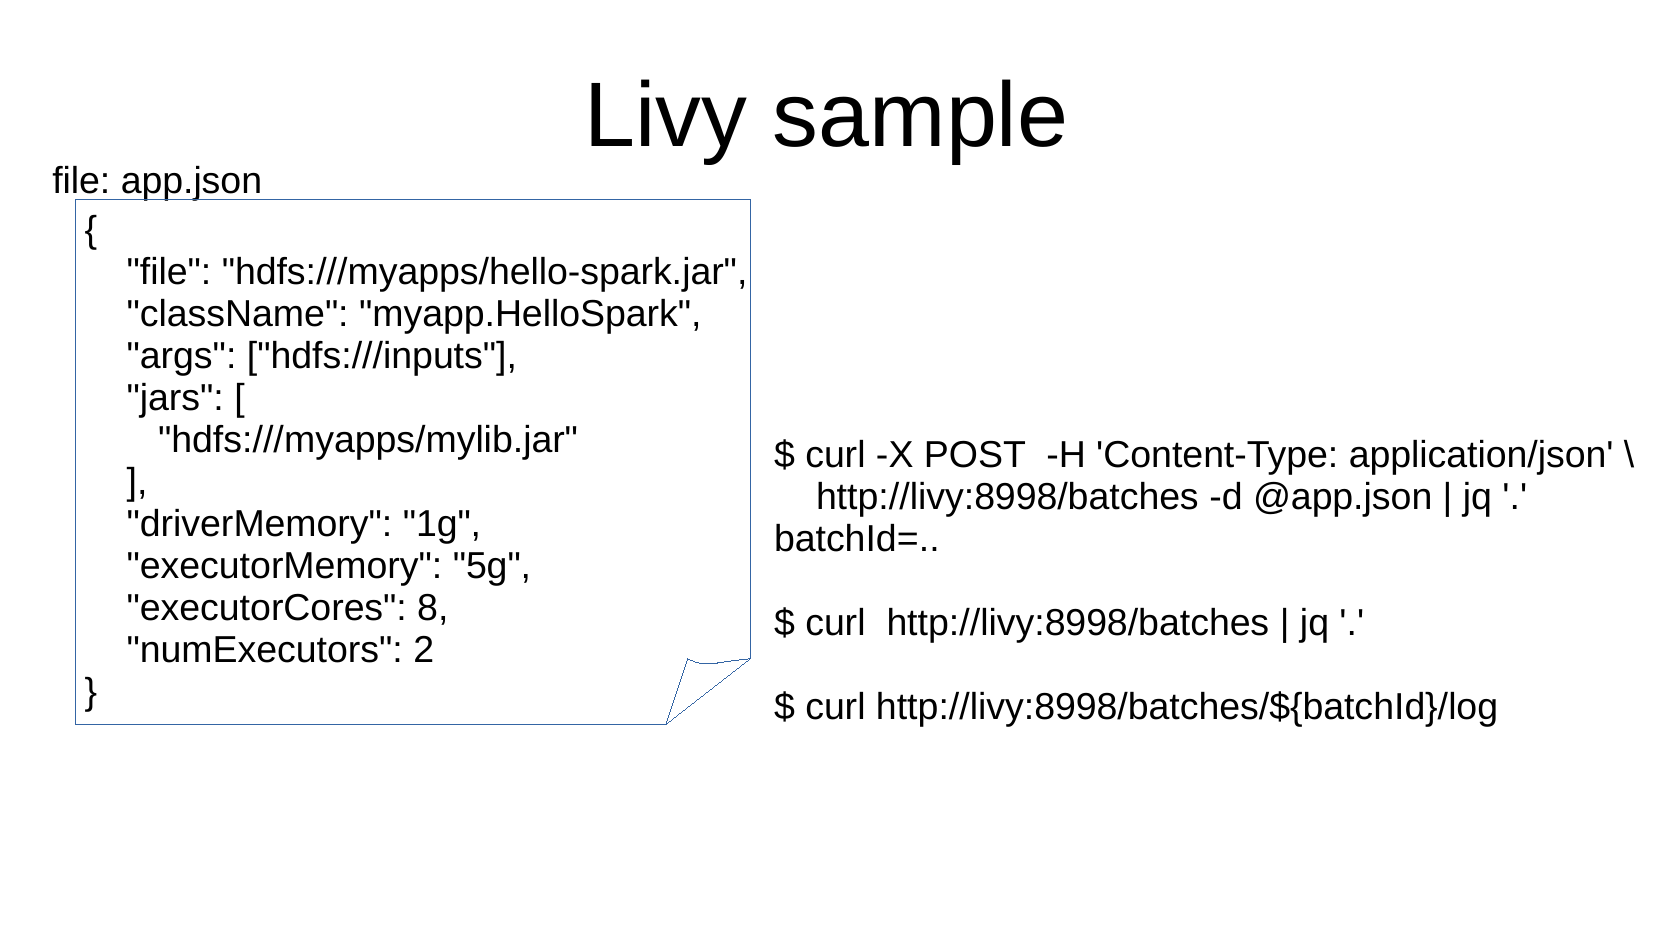

# Livy sample
file: app.json
{
 "file": "hdfs:///myapps/hello-spark.jar",
 "className": "myapp.HelloSpark",
 "args": ["hdfs:///inputs"],
 "jars": [
 "hdfs:///myapps/mylib.jar"
 ],
 "driverMemory": "1g",
 "executorMemory": "5g",
 "executorCores": 8,
 "numExecutors": 2
}
$ curl -X POST -H 'Content-Type: application/json' \
 http://livy:8998/batches -d @app.json | jq '.'
batchId=..
$ curl http://livy:8998/batches | jq '.'
$ curl http://livy:8998/batches/${batchId}/log